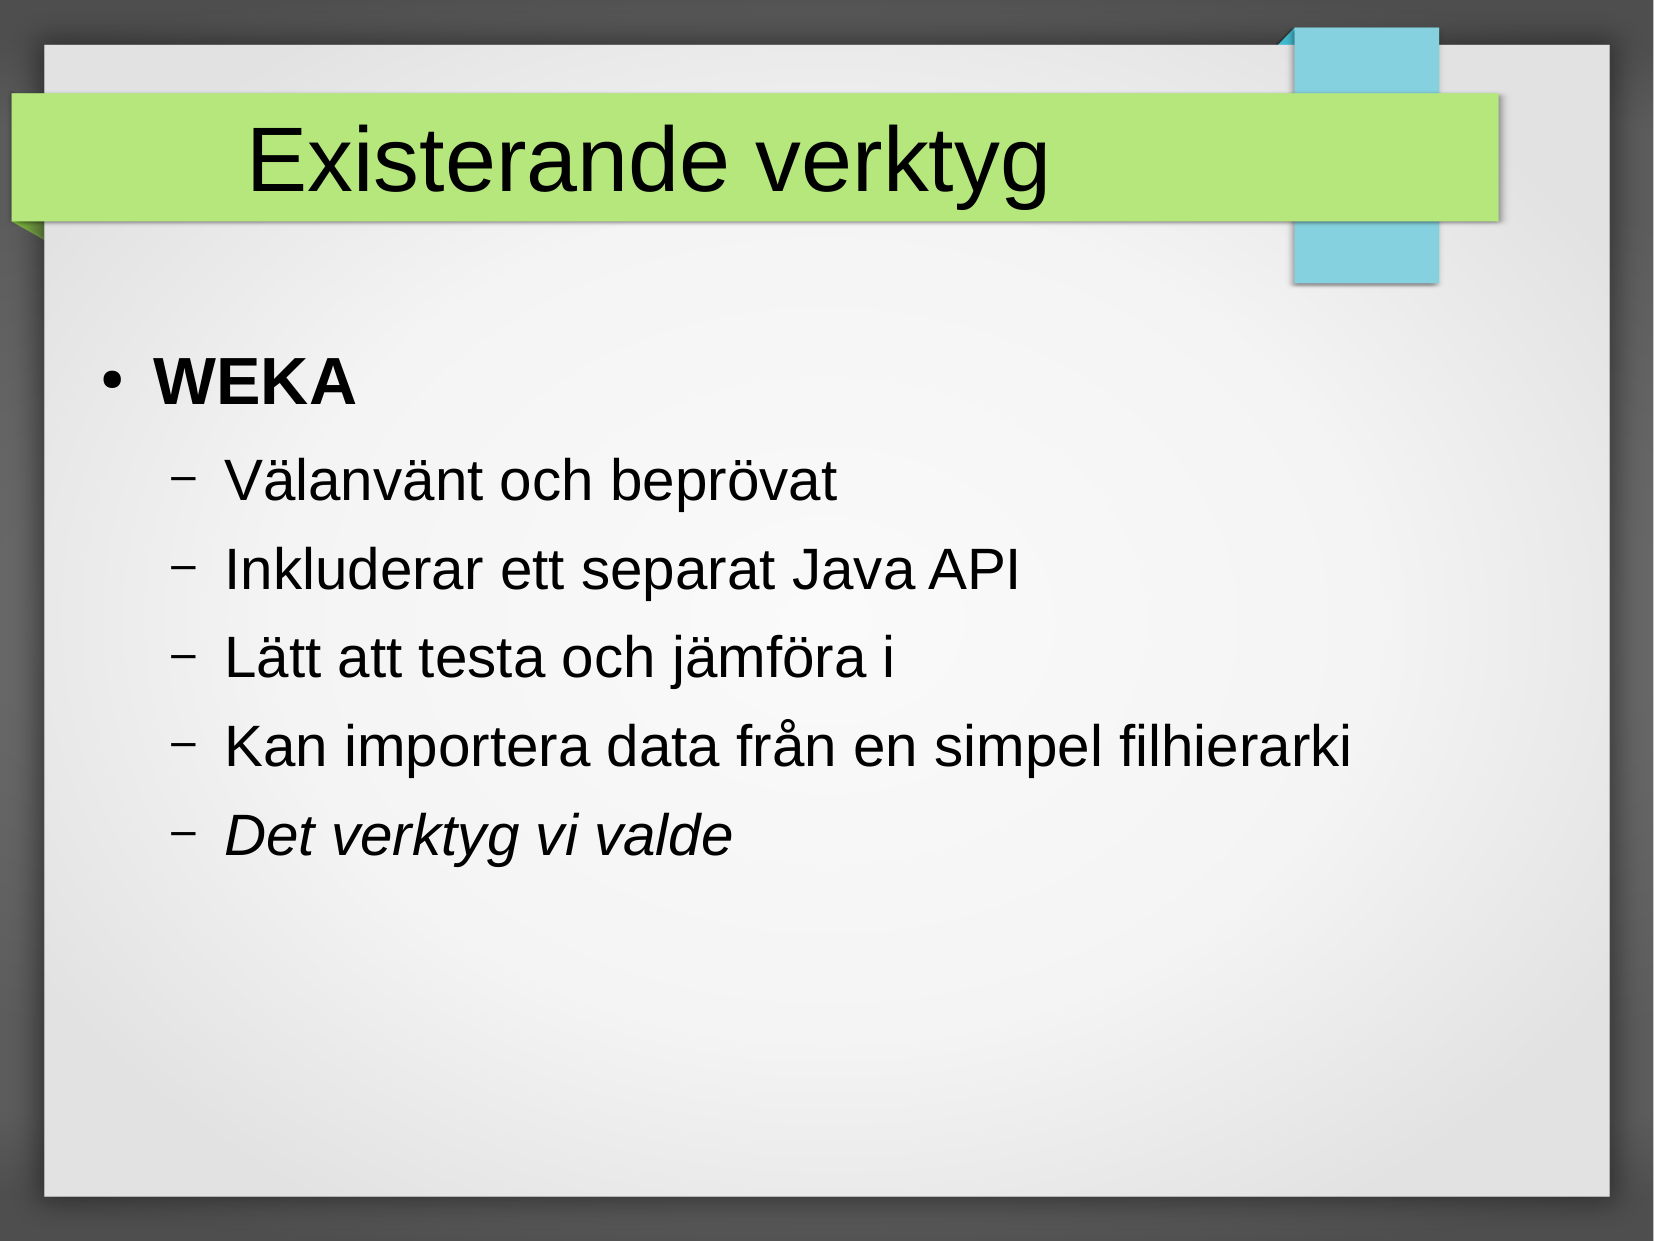

# Existerande verktyg
WEKA
Välanvänt och beprövat
Inkluderar ett separat Java API
Lätt att testa och jämföra i
Kan importera data från en simpel filhierarki
Det verktyg vi valde